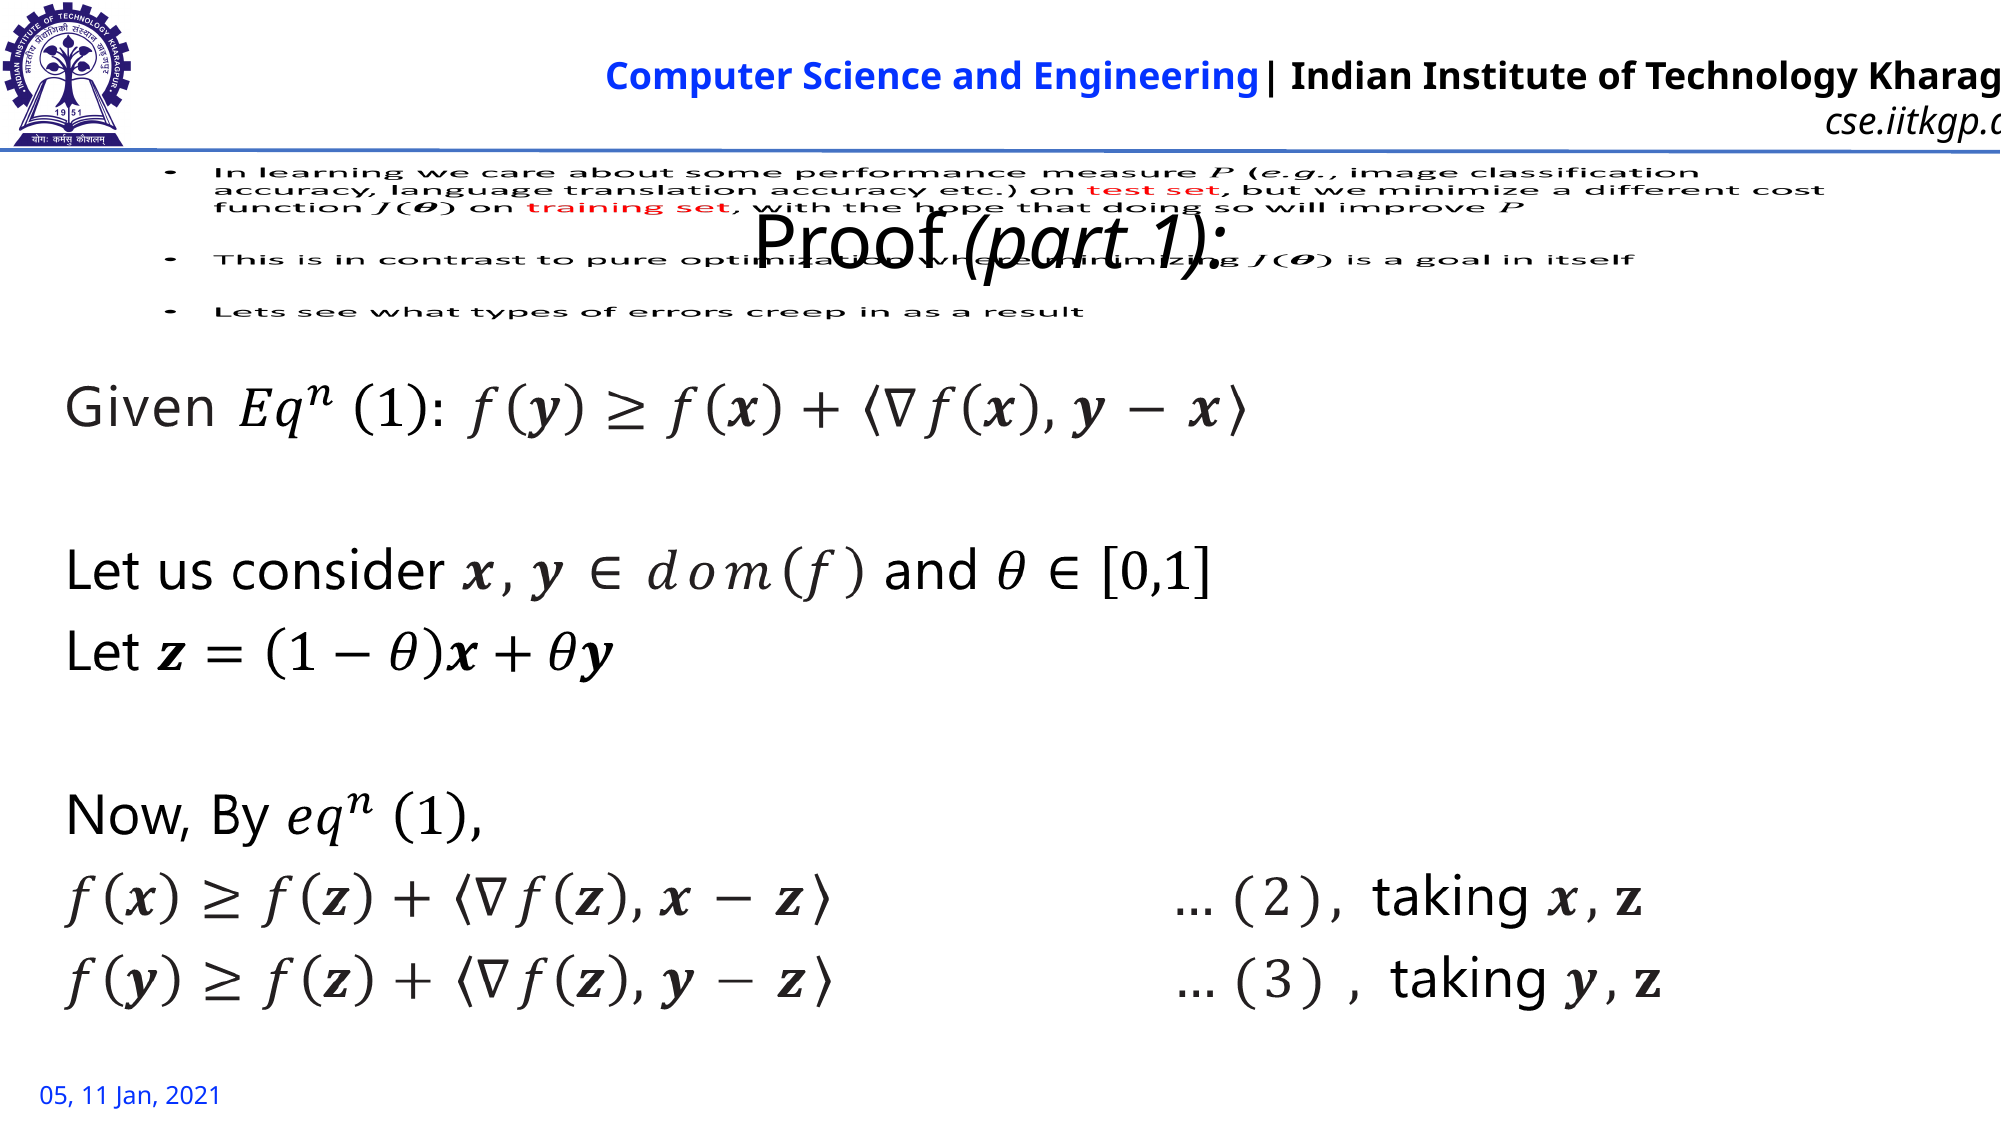

# Proof (part 1):
05, 11 Jan, 2021